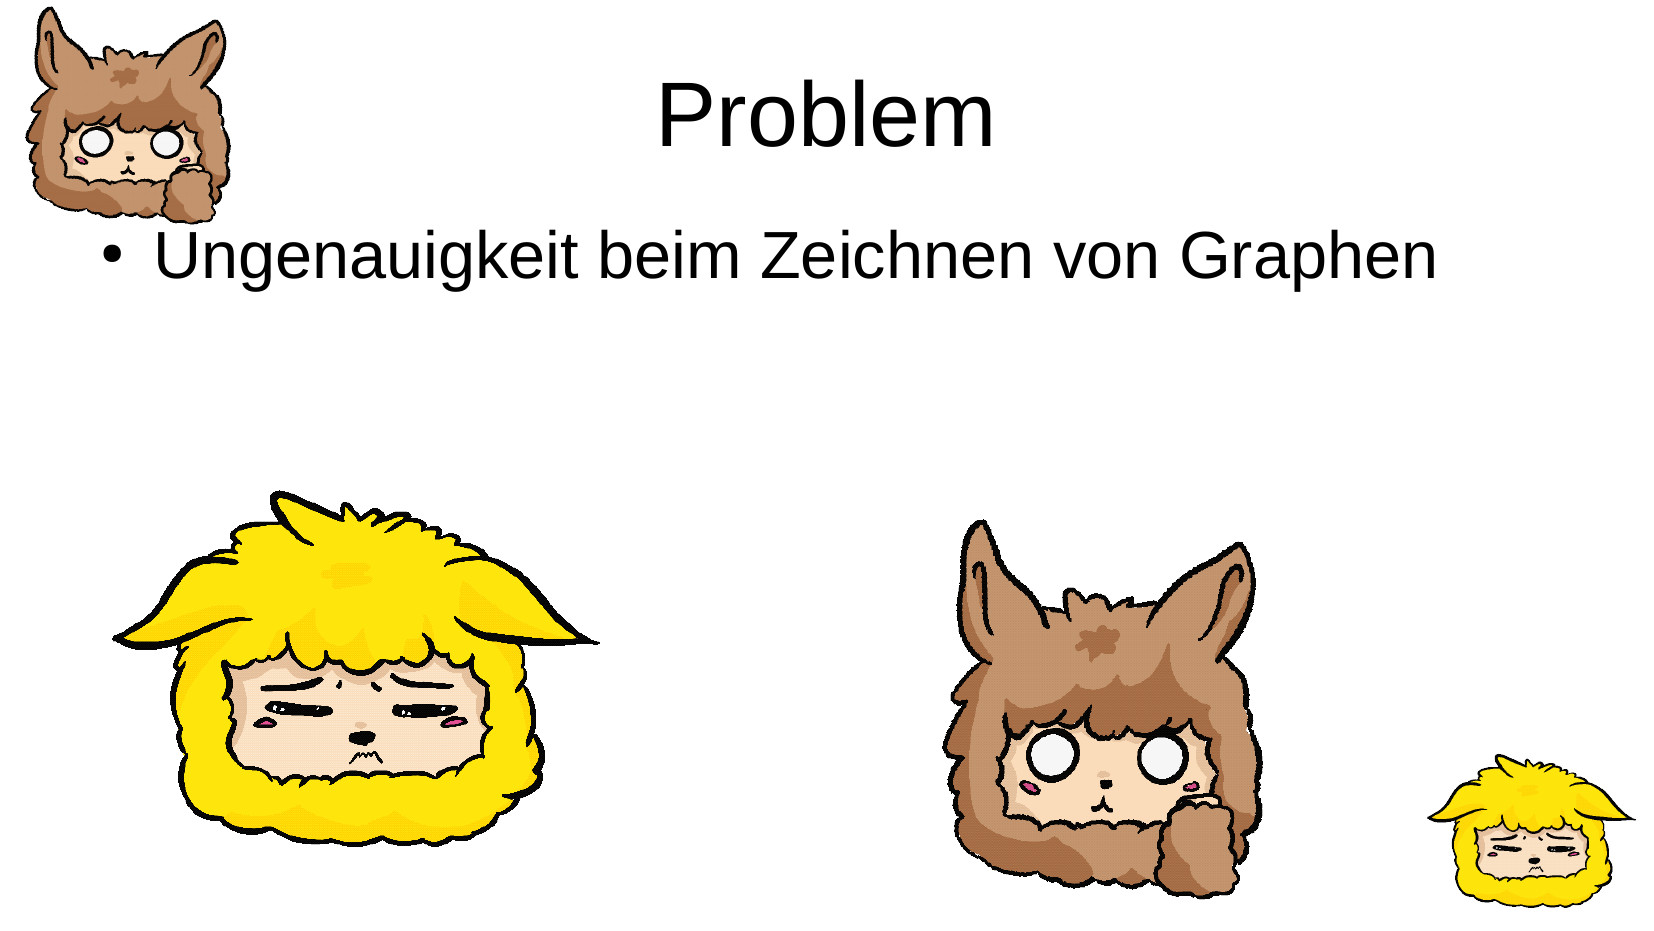

# Problem
Ungenauigkeit beim Zeichnen von Graphen